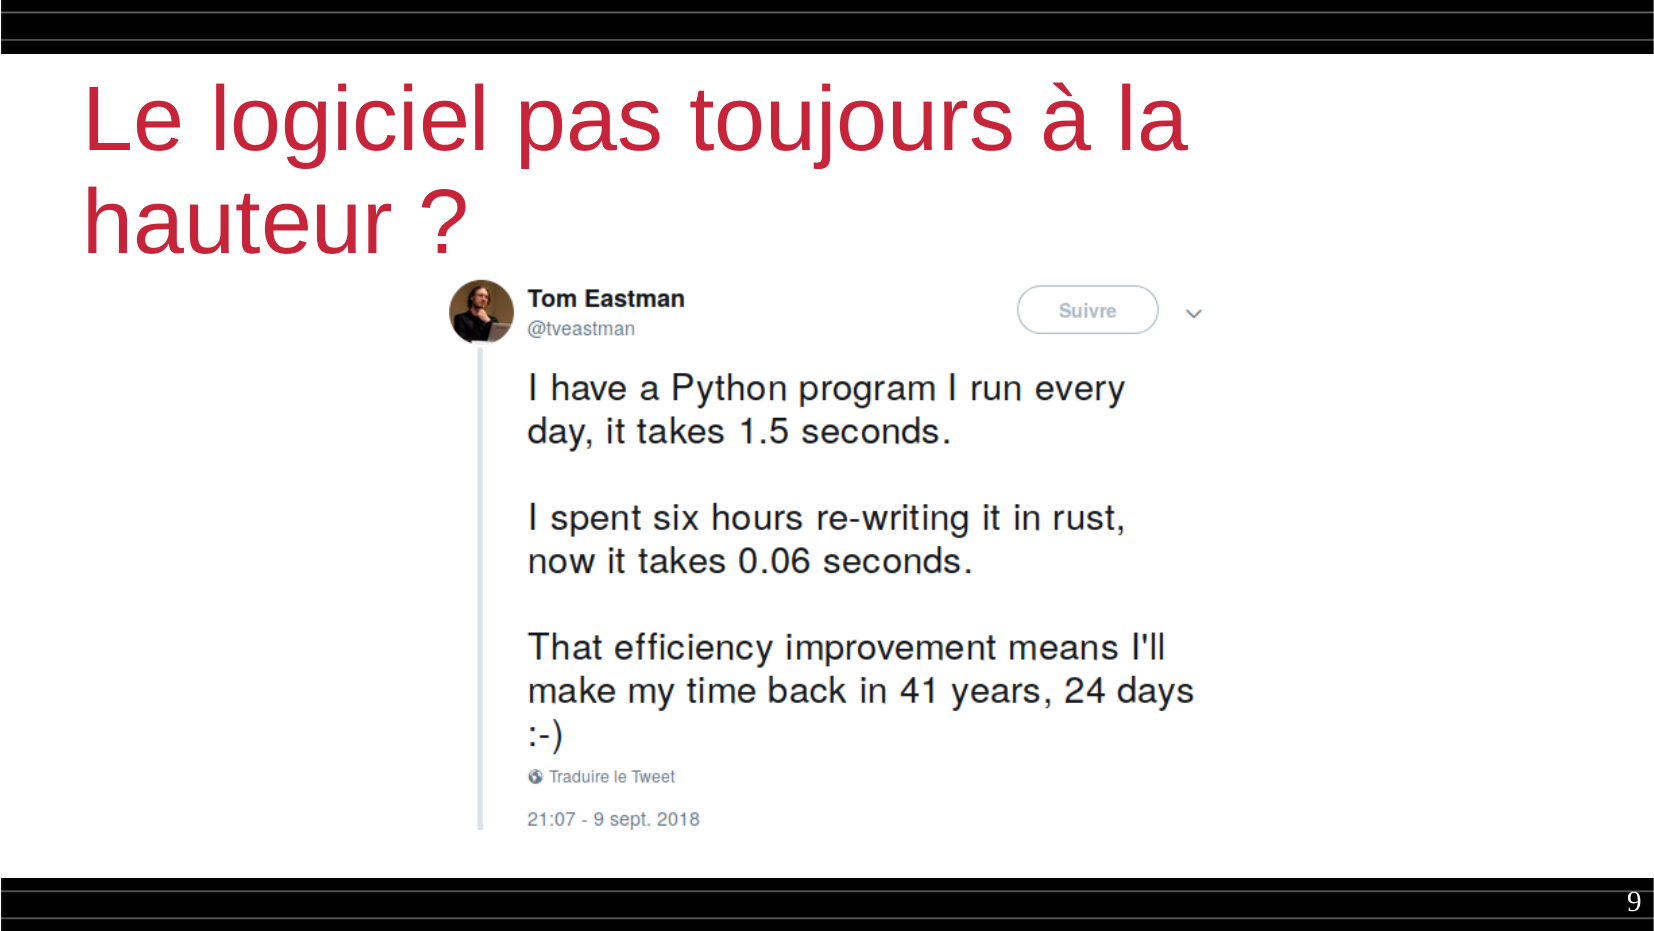

# Le logiciel pas toujours à la hauteur ?